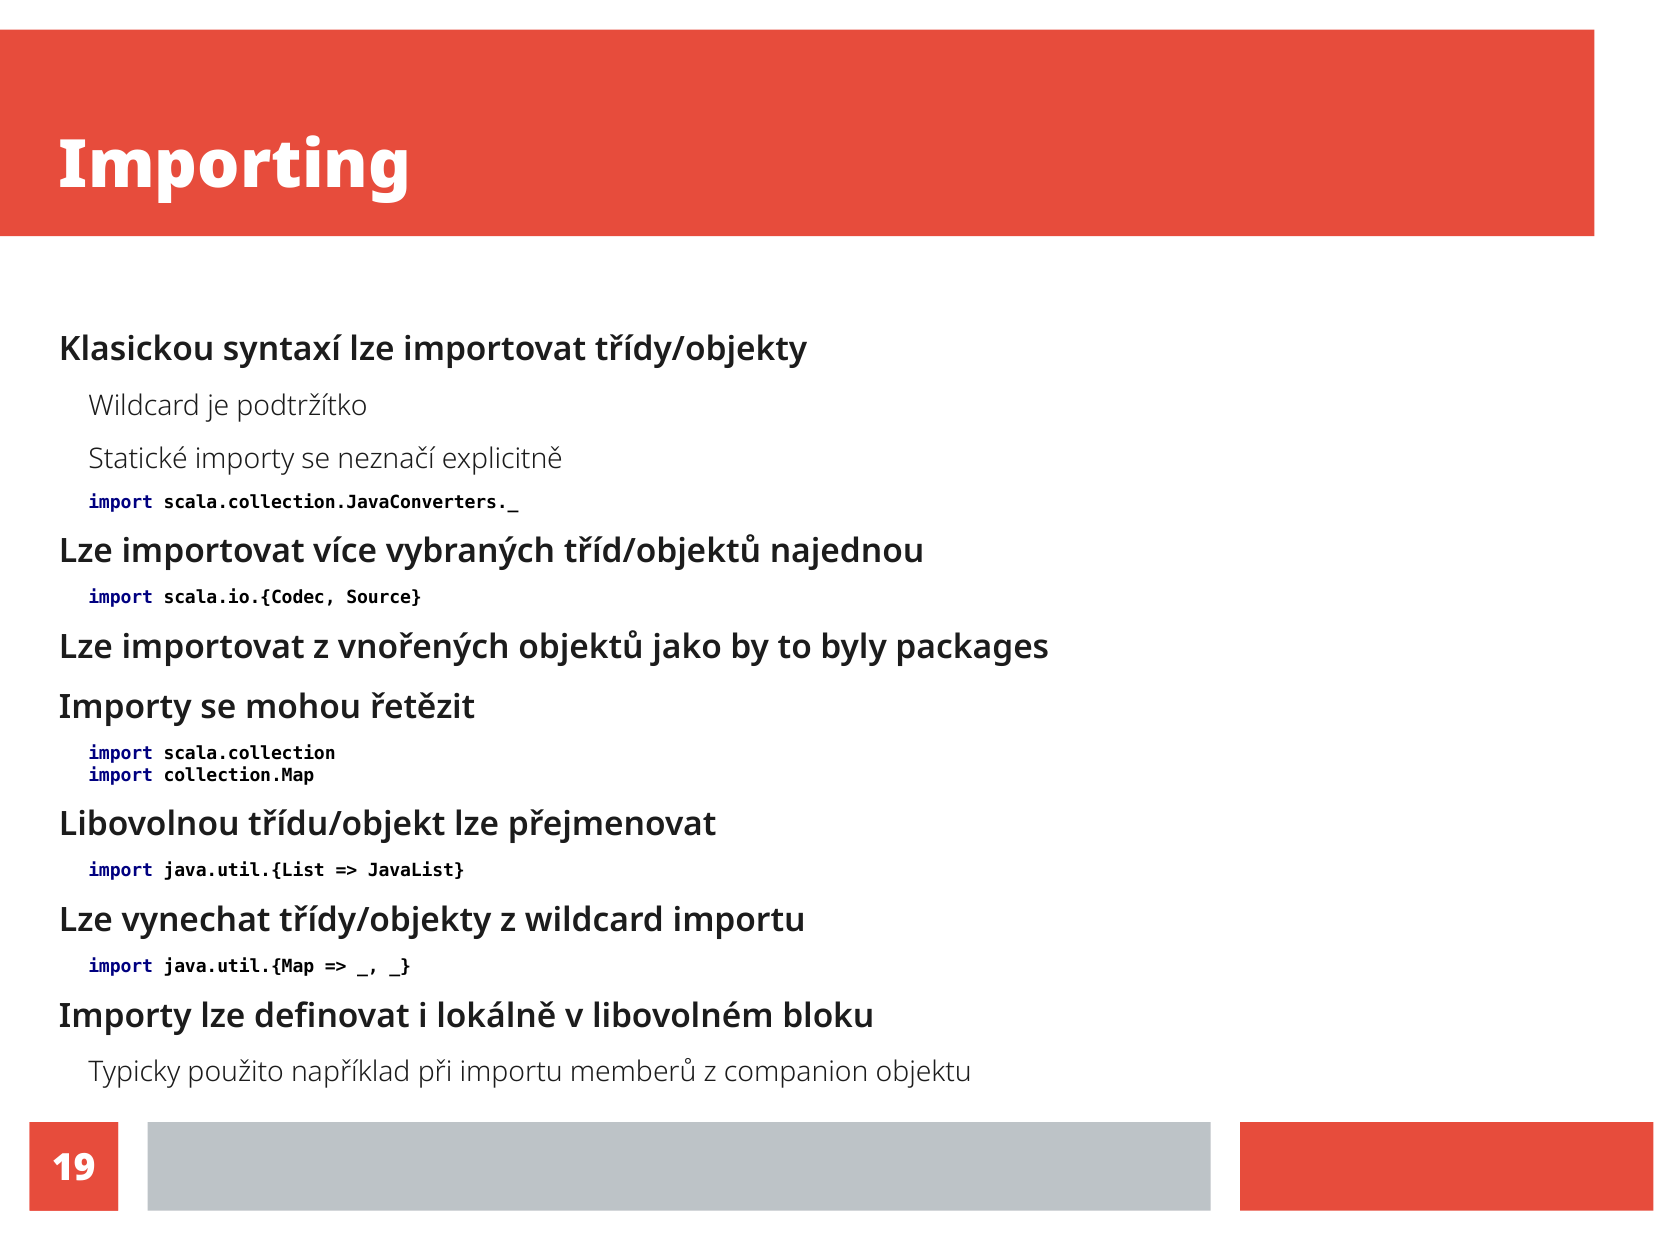

# Importing
Klasickou syntaxí lze importovat třídy/objekty
Wildcard je podtržítko
Statické importy se neznačí explicitně
import scala.collection.JavaConverters._
Lze importovat více vybraných tříd/objektů najednou
import scala.io.{Codec, Source}
Lze importovat z vnořených objektů jako by to byly packages
Importy se mohou řetězit
import scala.collection
import collection.Map
Libovolnou třídu/objekt lze přejmenovat
import java.util.{List => JavaList}
Lze vynechat třídy/objekty z wildcard importu
import java.util.{Map => _, _}
Importy lze definovat i lokálně v libovolném bloku
Typicky použito například při importu memberů z companion objektu
19